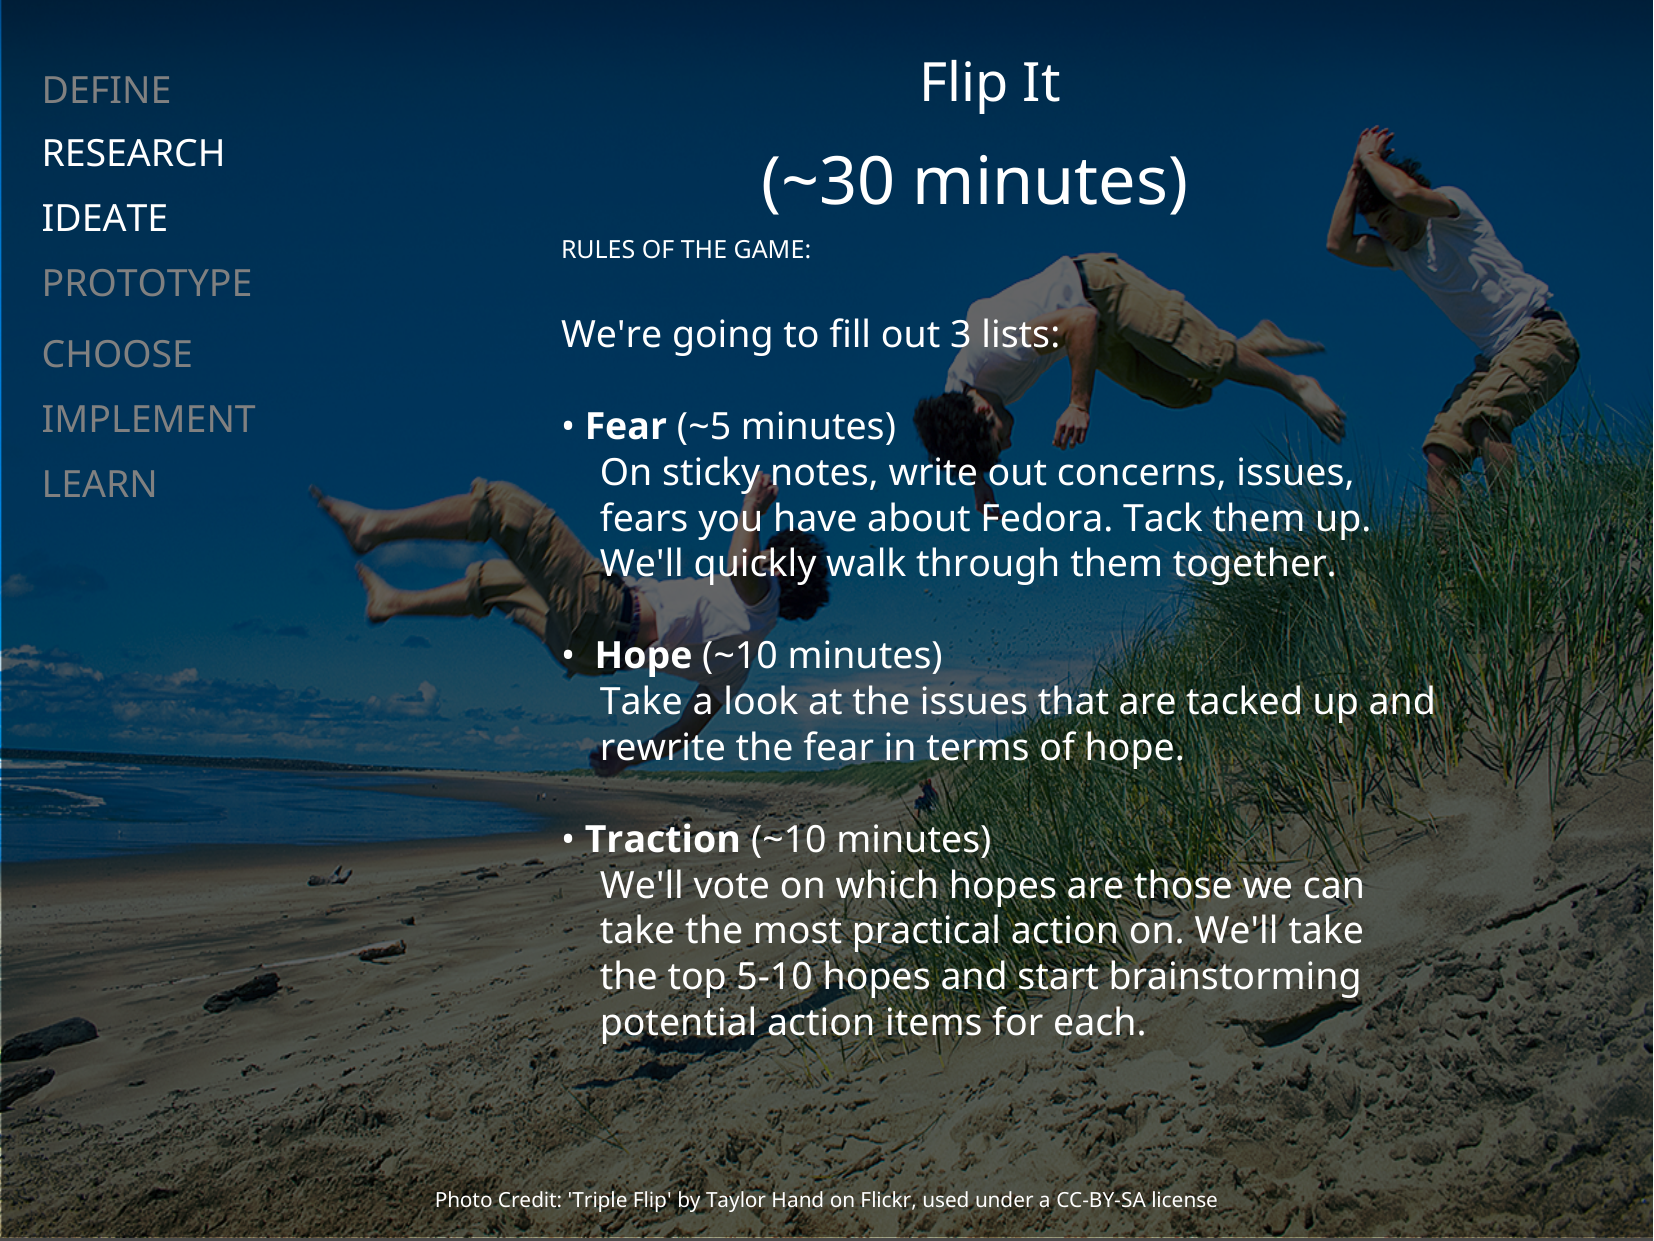

# DEFINE
Flip It
(~30 minutes)
RESEARCH
IDEATE
PROTOTYPE
RULES OF THE GAME:
We're going to fill out 3 lists:
• Fear (~5 minutes)
 On sticky notes, write out concerns, issues,
 fears you have about Fedora. Tack them up.
 We'll quickly walk through them together.
• Hope (~10 minutes)
 Take a look at the issues that are tacked up and
 rewrite the fear in terms of hope.
• Traction (~10 minutes)
 We'll vote on which hopes are those we can
 take the most practical action on. We'll take
 the top 5-10 hopes and start brainstorming
 potential action items for each.
CHOOSE
IMPLEMENT
LEARN
Photo Credit: 'Triple Flip' by Taylor Hand on Flickr, used under a CC-BY-SA license